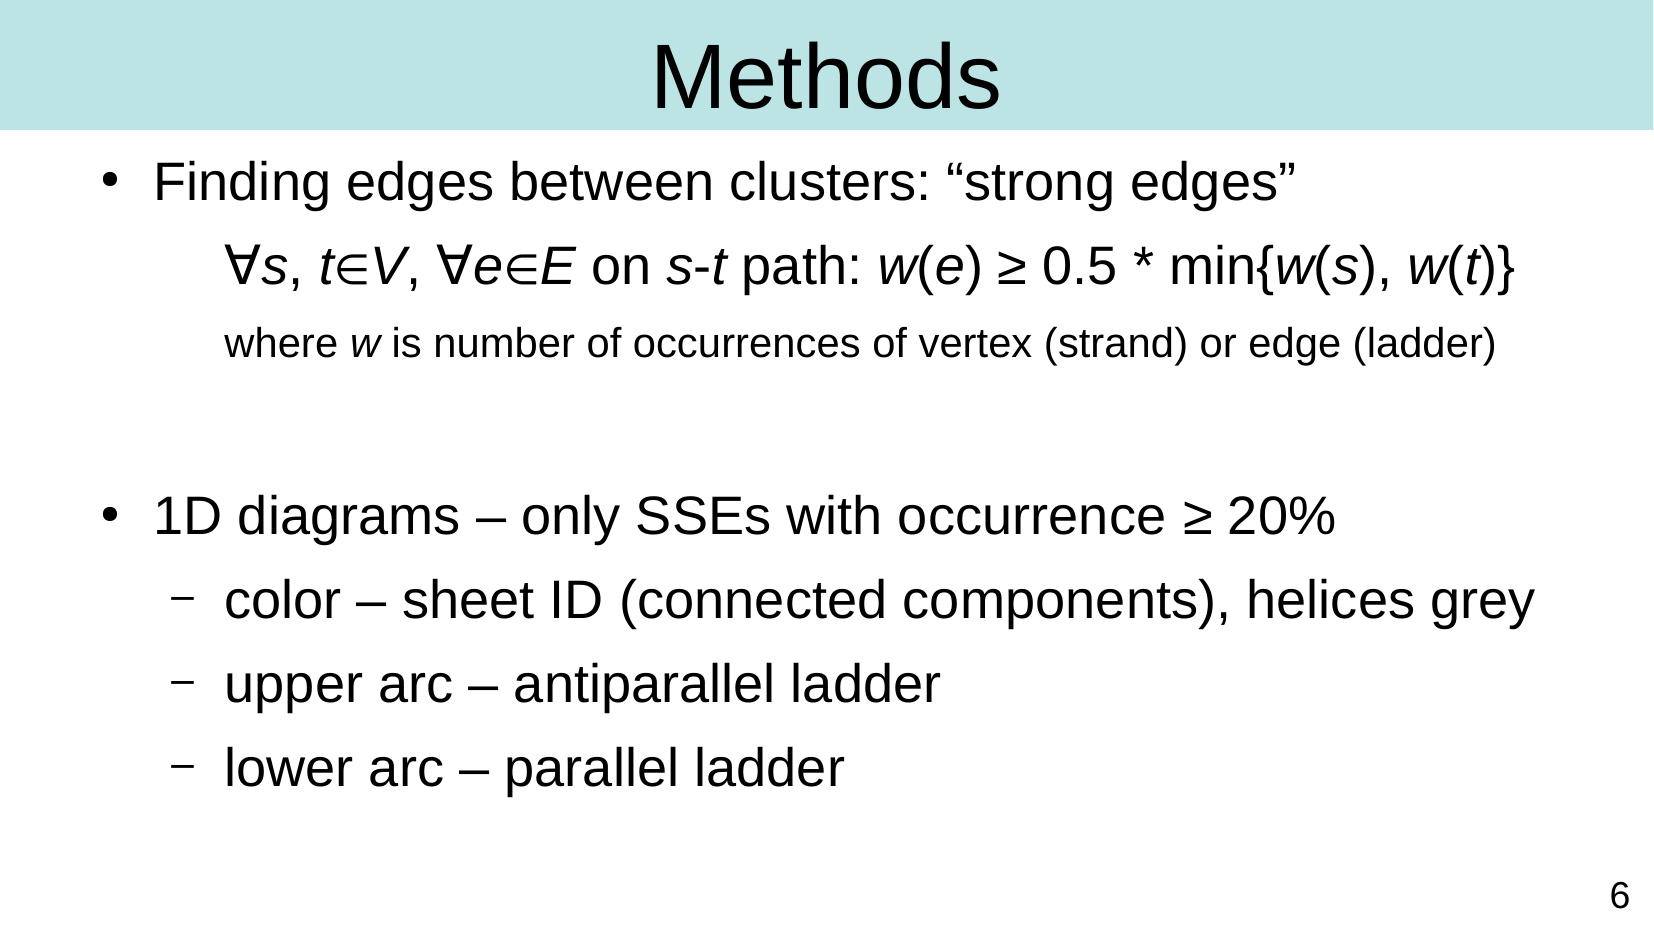

# Methods
Finding edges between clusters: “strong edges”
∀s, t∈V, ∀e∈E on s-t path: w(e) ≥ 0.5 * min{w(s), w(t)}
where w is number of occurrences of vertex (strand) or edge (ladder)
1D diagrams – only SSEs with occurrence ≥ 20%
color – sheet ID (connected components), helices grey
upper arc – antiparallel ladder
lower arc – parallel ladder